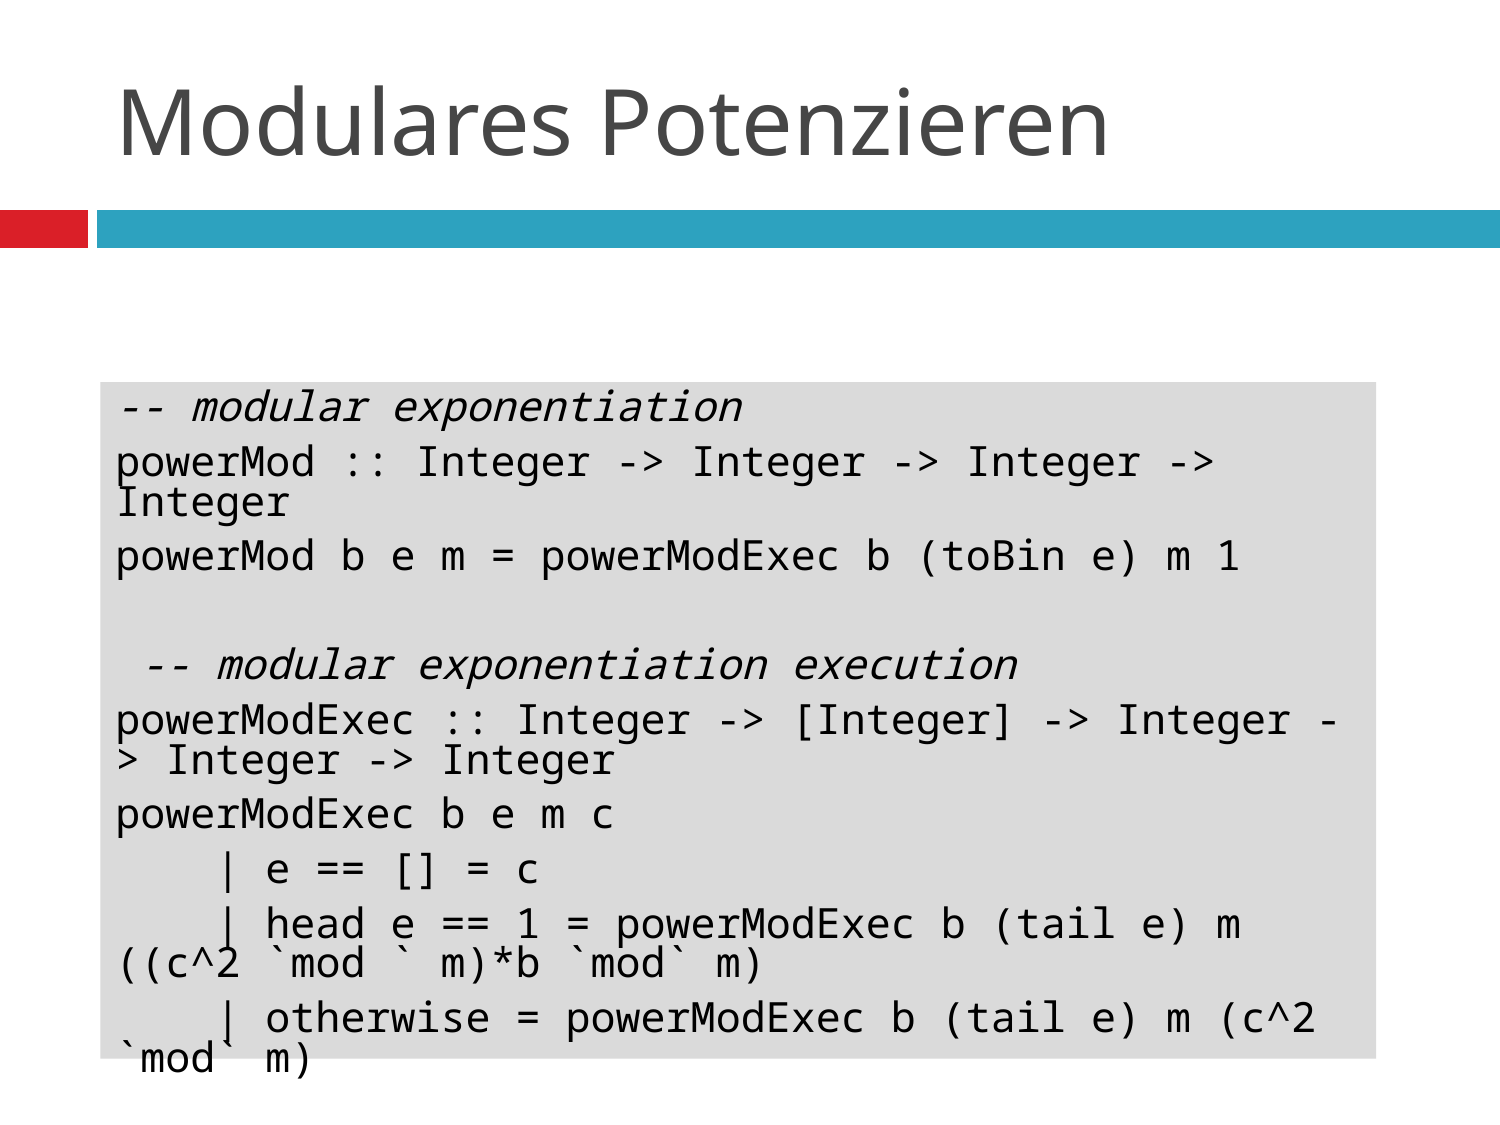

# Modulares Potenzieren
-- modular exponentiation
powerMod :: Integer -> Integer -> Integer -> Integer
powerMod b e m = powerModExec b (toBin e) m 1
 -- modular exponentiation execution
powerModExec :: Integer -> [Integer] -> Integer -> Integer -> Integer
powerModExec b e m c
 | e == [] = c
 | head e == 1 = powerModExec b (tail e) m ((c^2 `mod ` m)*b `mod` m)
 | otherwise = powerModExec b (tail e) m (c^2 `mod` m)